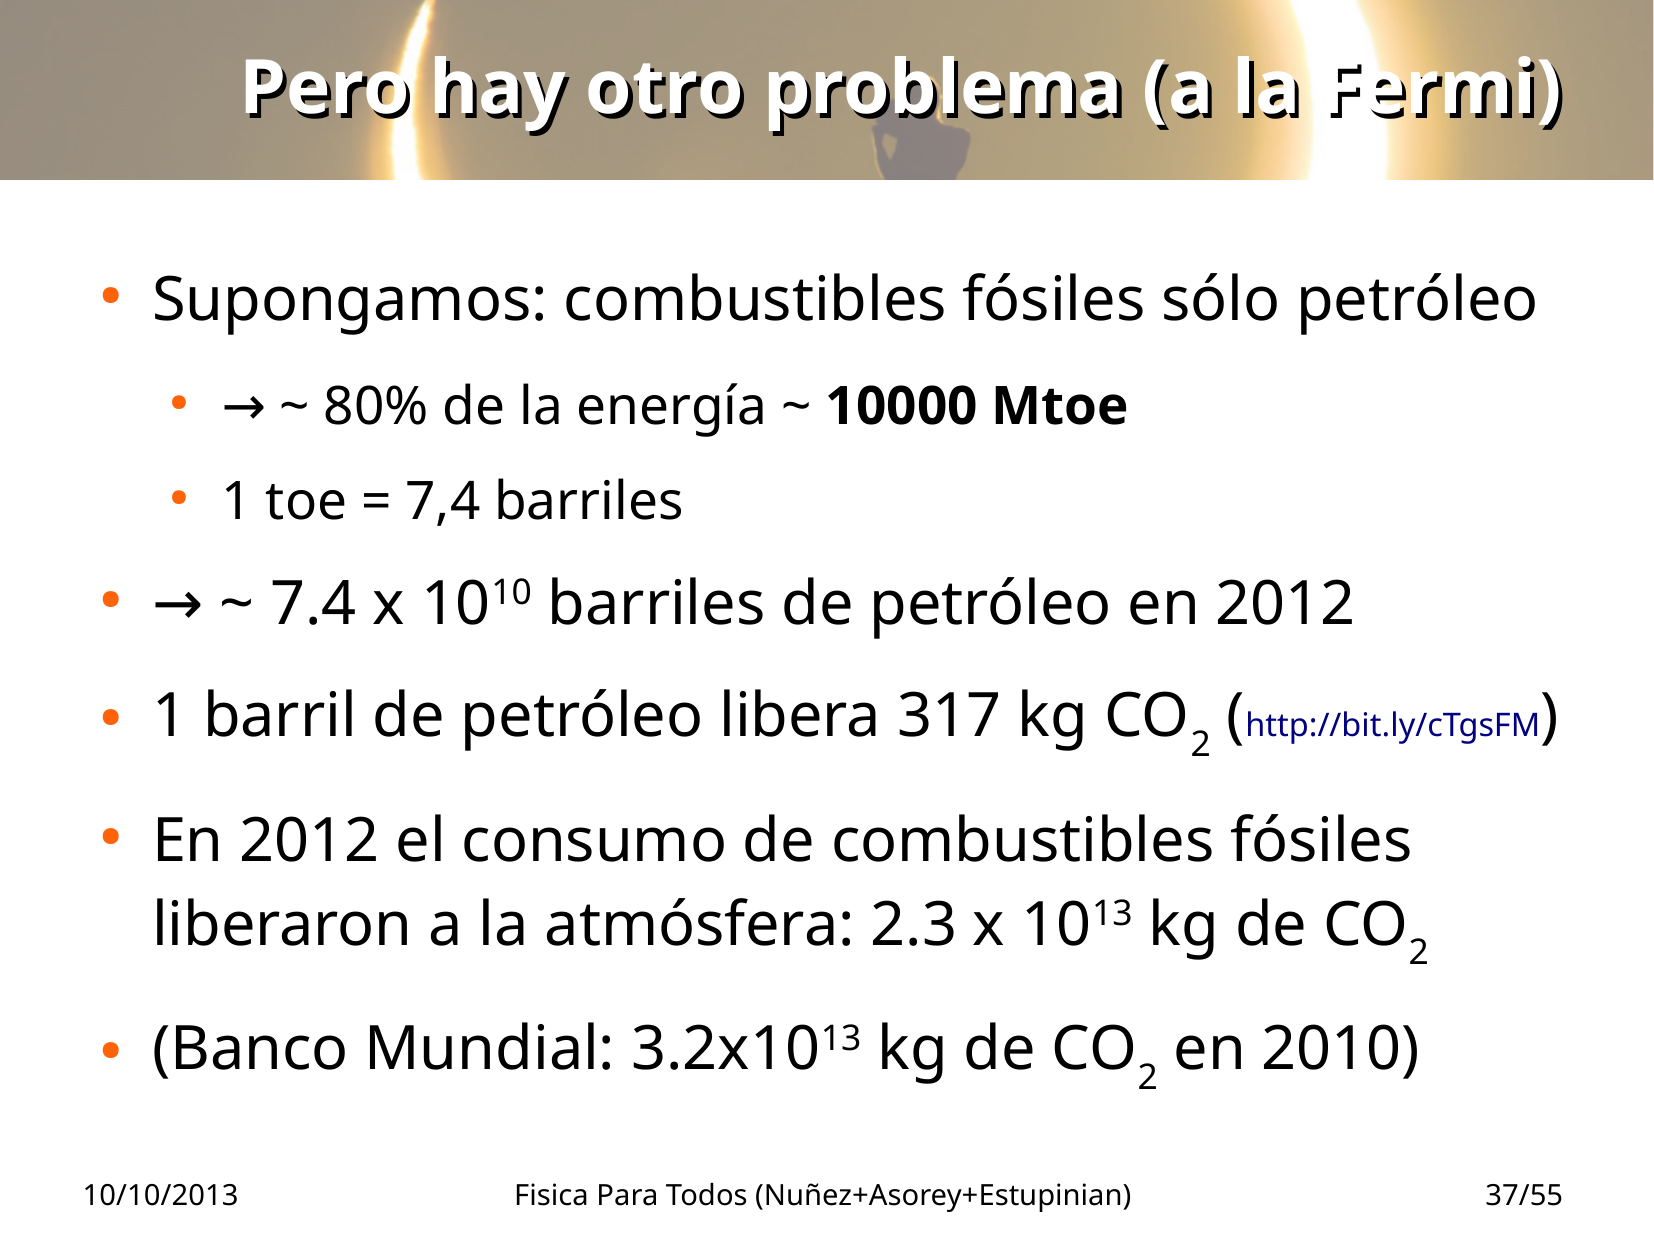

# Pero hay otro problema (a la Fermi)
Supongamos: combustibles fósiles sólo petróleo
→ ~ 80% de la energía ~ 10000 Mtoe
1 toe = 7,4 barriles
→ ~ 7.4 x 1010 barriles de petróleo en 2012
1 barril de petróleo libera 317 kg CO2 (http://bit.ly/cTgsFM)
En 2012 el consumo de combustibles fósiles liberaron a la atmósfera: 2.3 x 1013 kg de CO2
(Banco Mundial: 3.2x1013 kg de CO2 en 2010)
10/10/2013
Fisica Para Todos (Nuñez+Asorey+Estupinian)
37